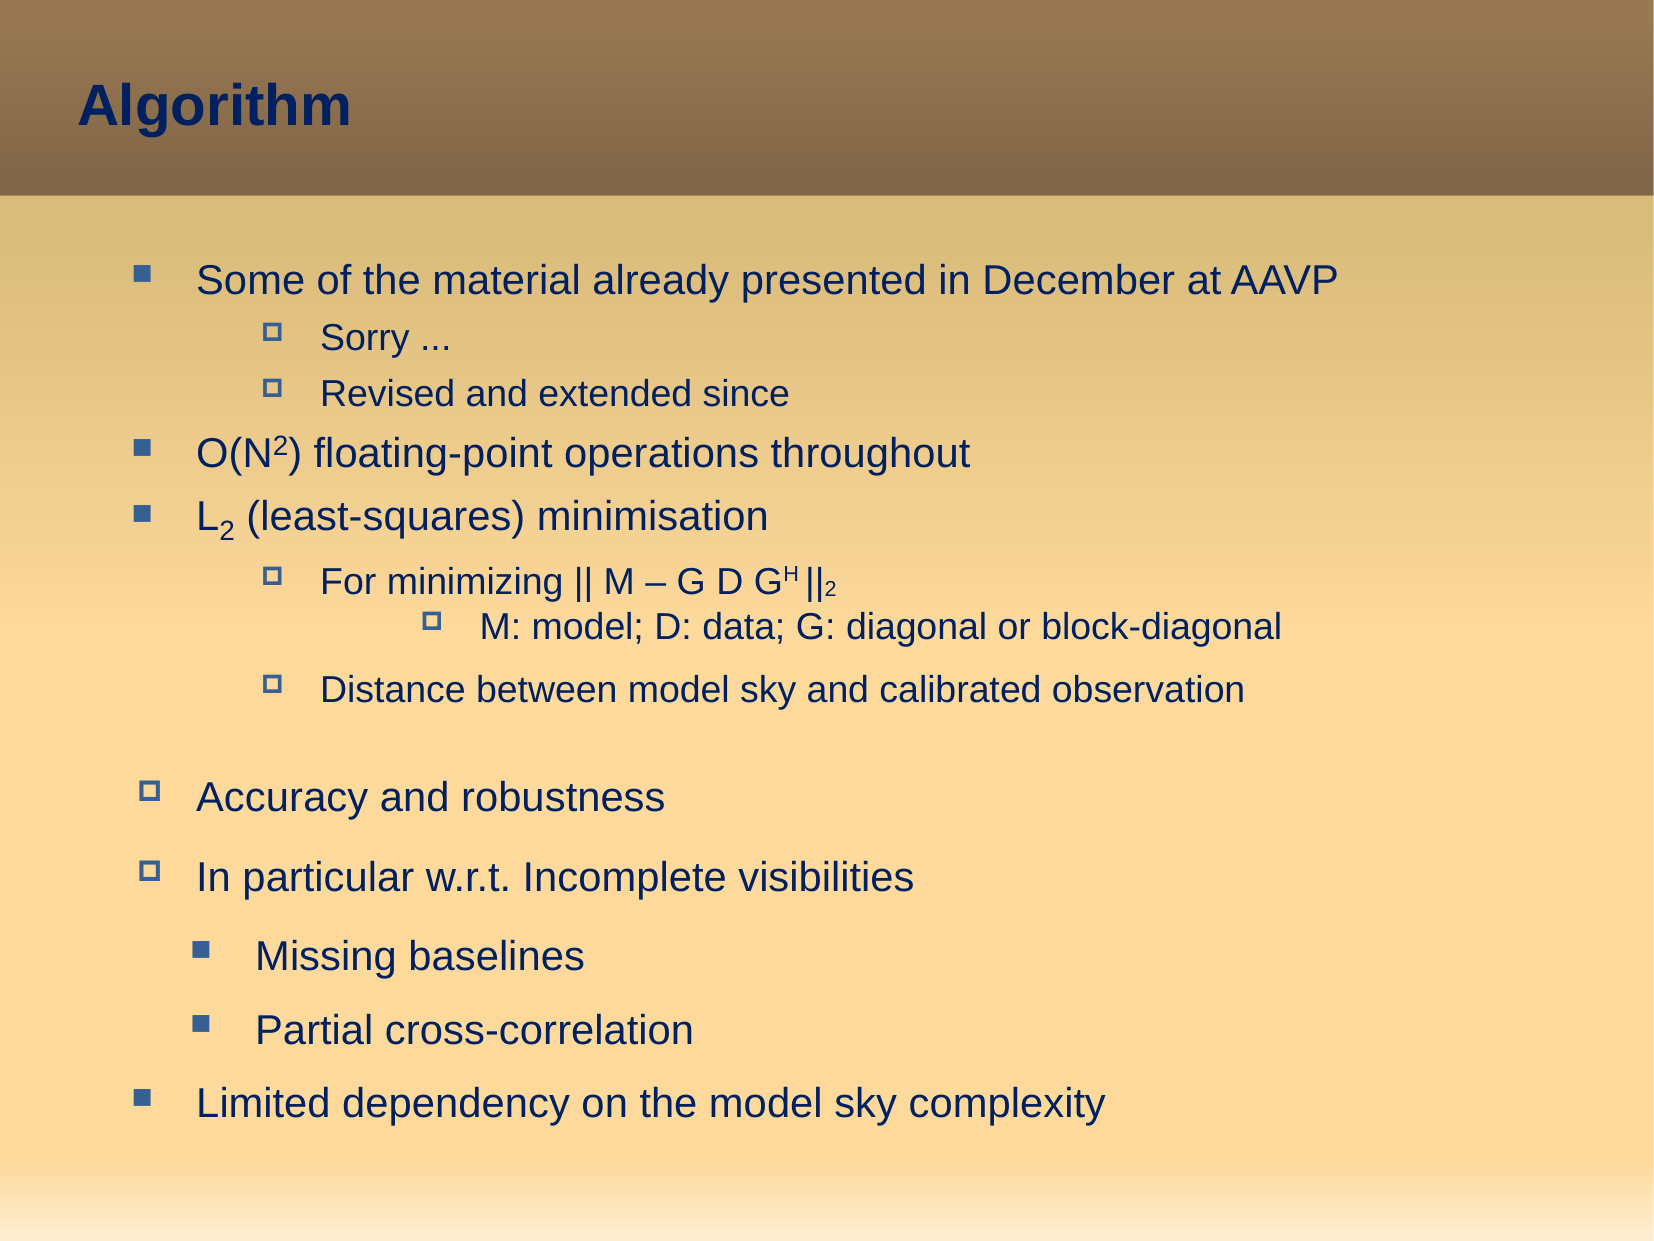

Algorithm
# Some of the material already presented in December at AAVP
Sorry ...
Revised and extended since
O(N2) floating-point operations throughout
L2 (least-squares) minimisation
For minimizing || M – G D GH ||2
M: model; D: data; G: diagonal or block-diagonal
Distance between model sky and calibrated observation
Accuracy and robustness
In particular w.r.t. Incomplete visibilities
Missing baselines
Partial cross-correlation
Limited dependency on the model sky complexity